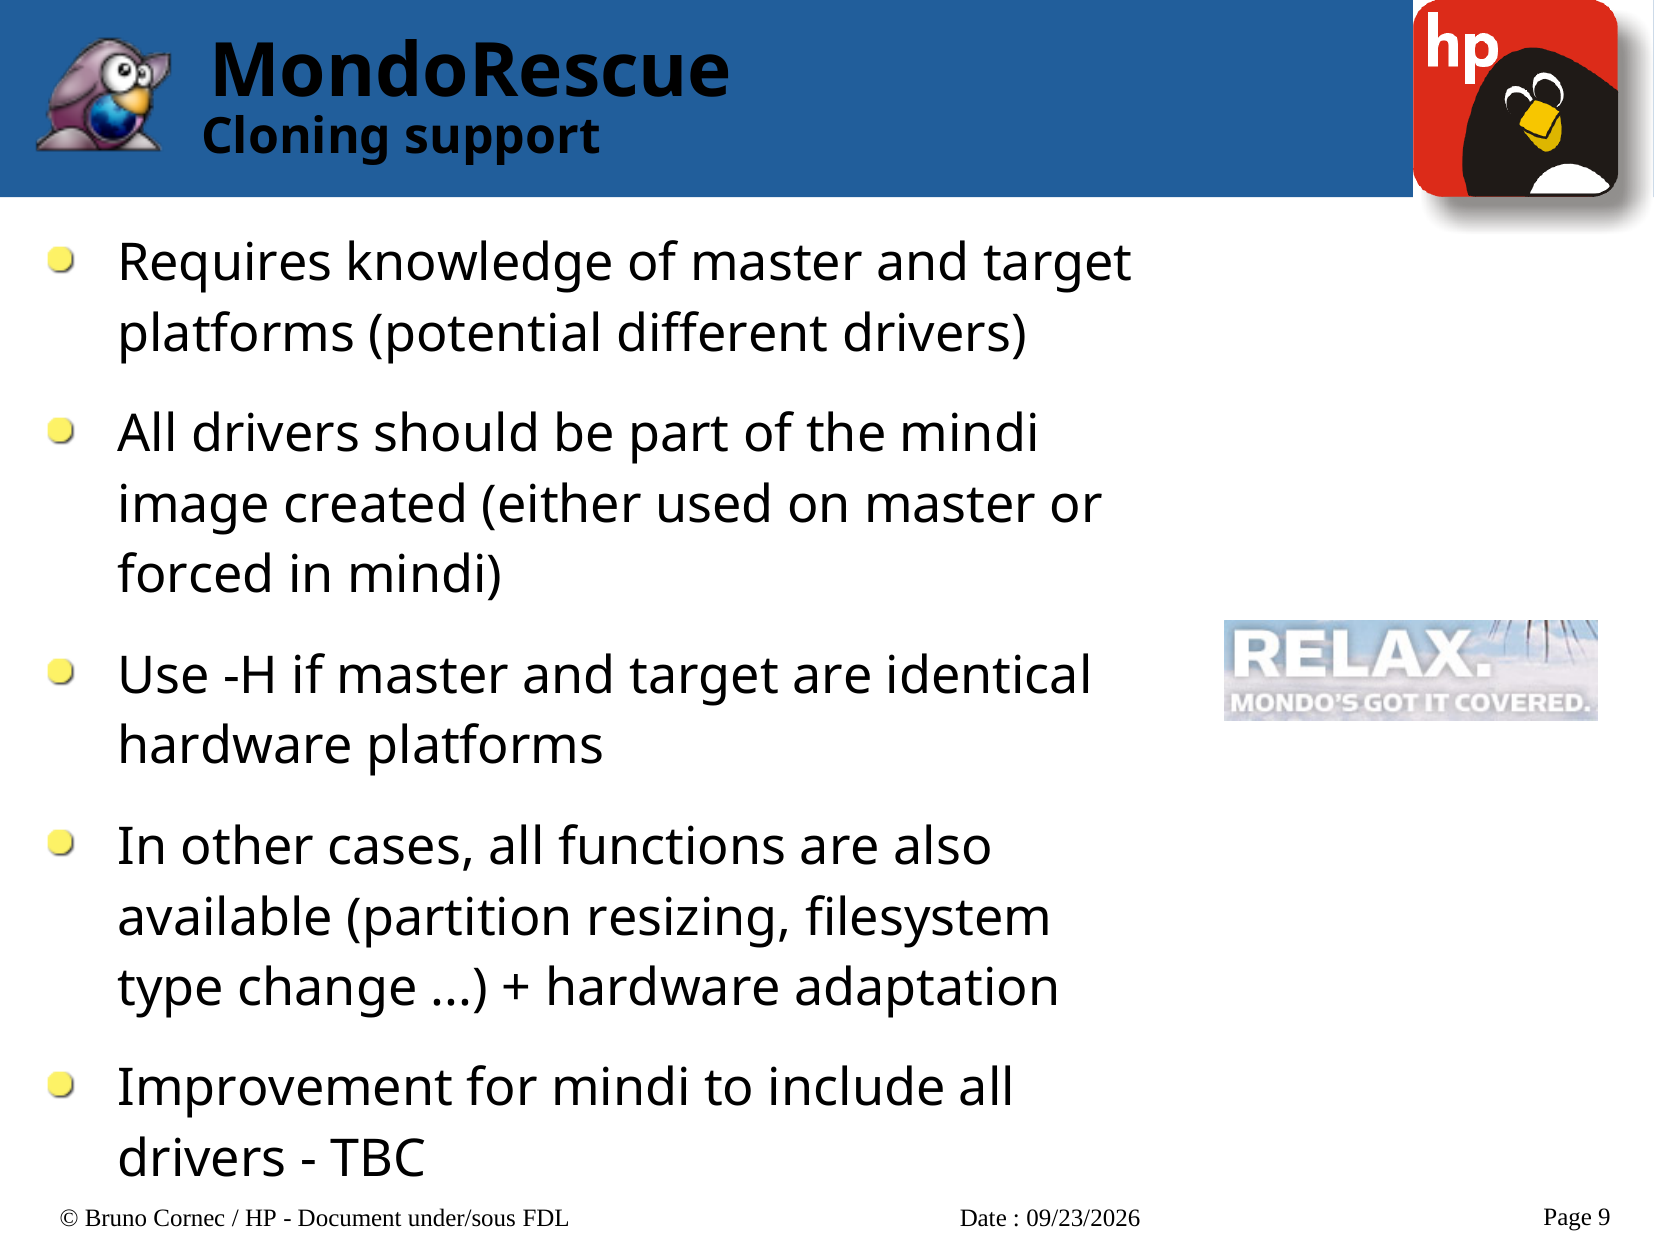

Cloning support
# Requires knowledge of master and target platforms (potential different drivers)
All drivers should be part of the mindi image created (either used on master or forced in mindi)
Use -H if master and target are identical hardware platforms
In other cases, all functions are also available (partition resizing, filesystem type change ...) + hardware adaptation
Improvement for mindi to include all drivers - TBC